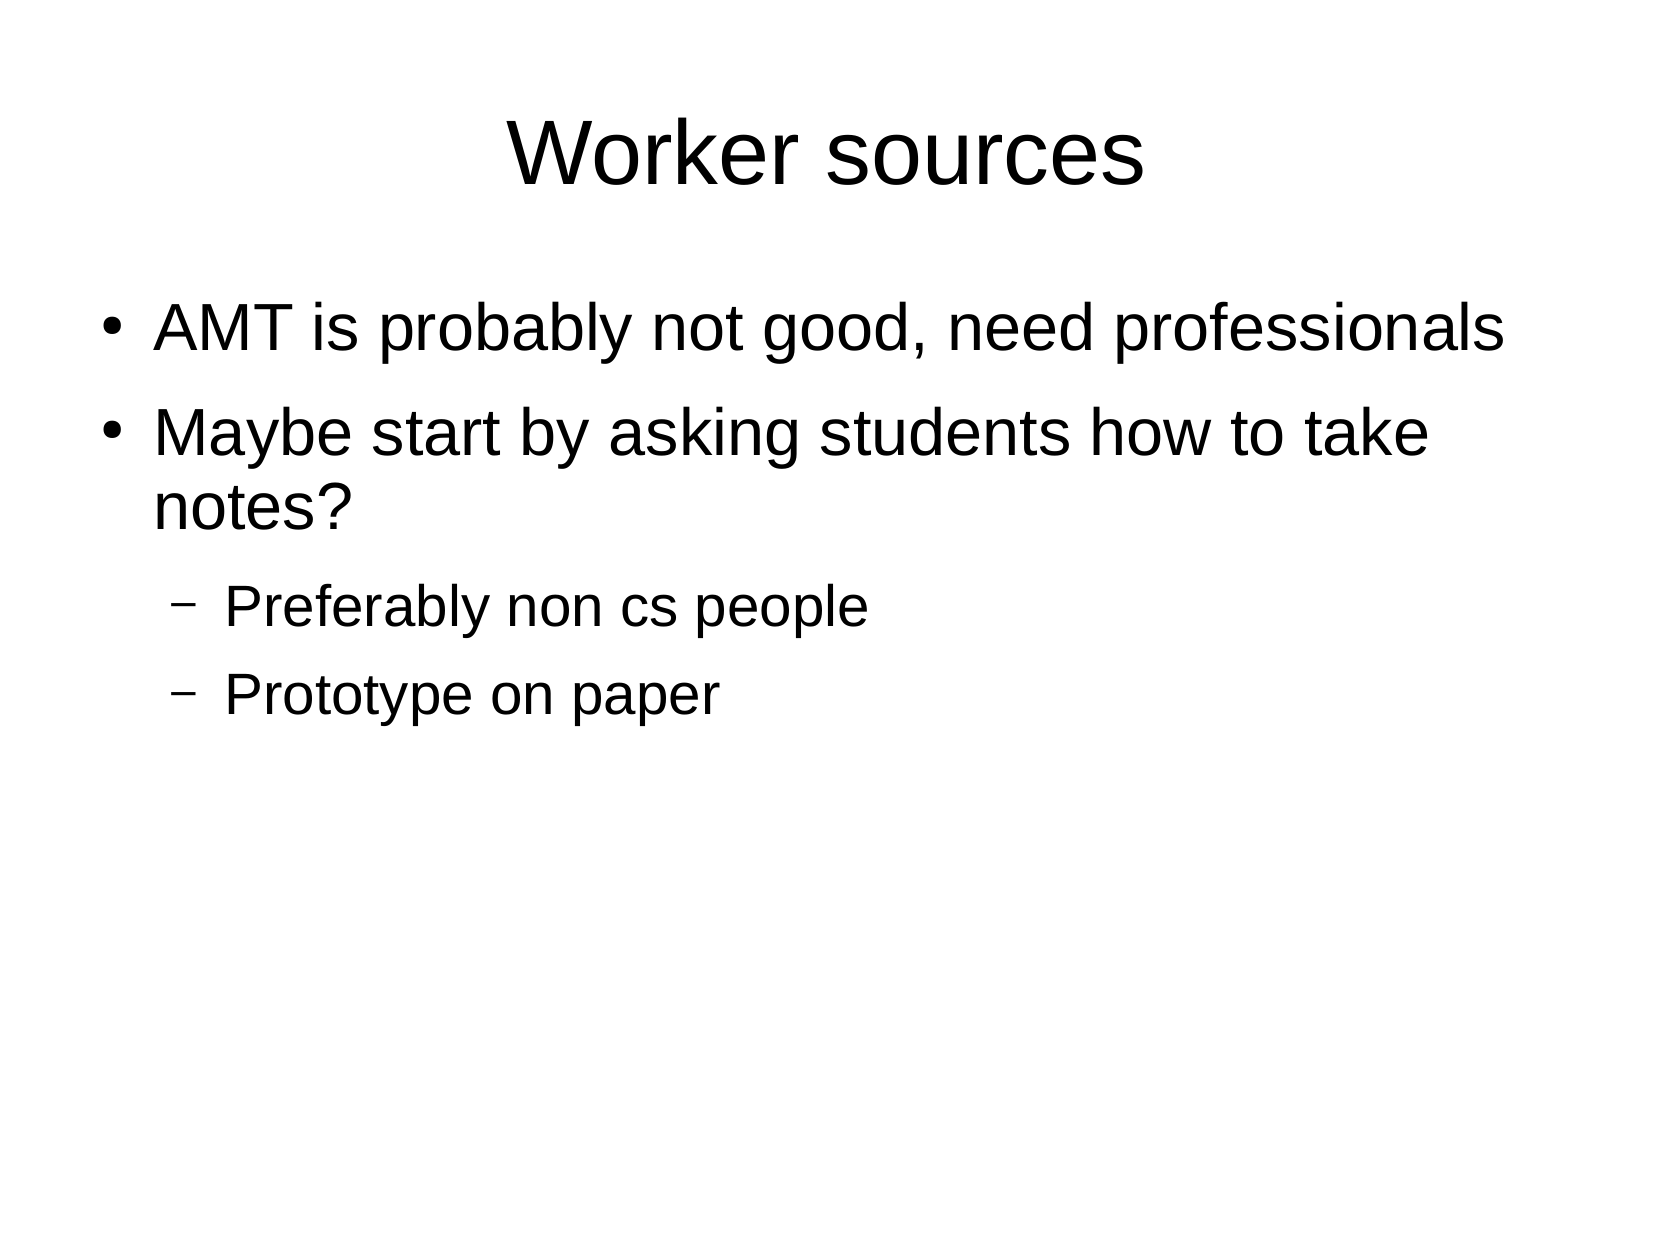

# Worker sources
AMT is probably not good, need professionals
Maybe start by asking students how to take notes?
Preferably non cs people
Prototype on paper